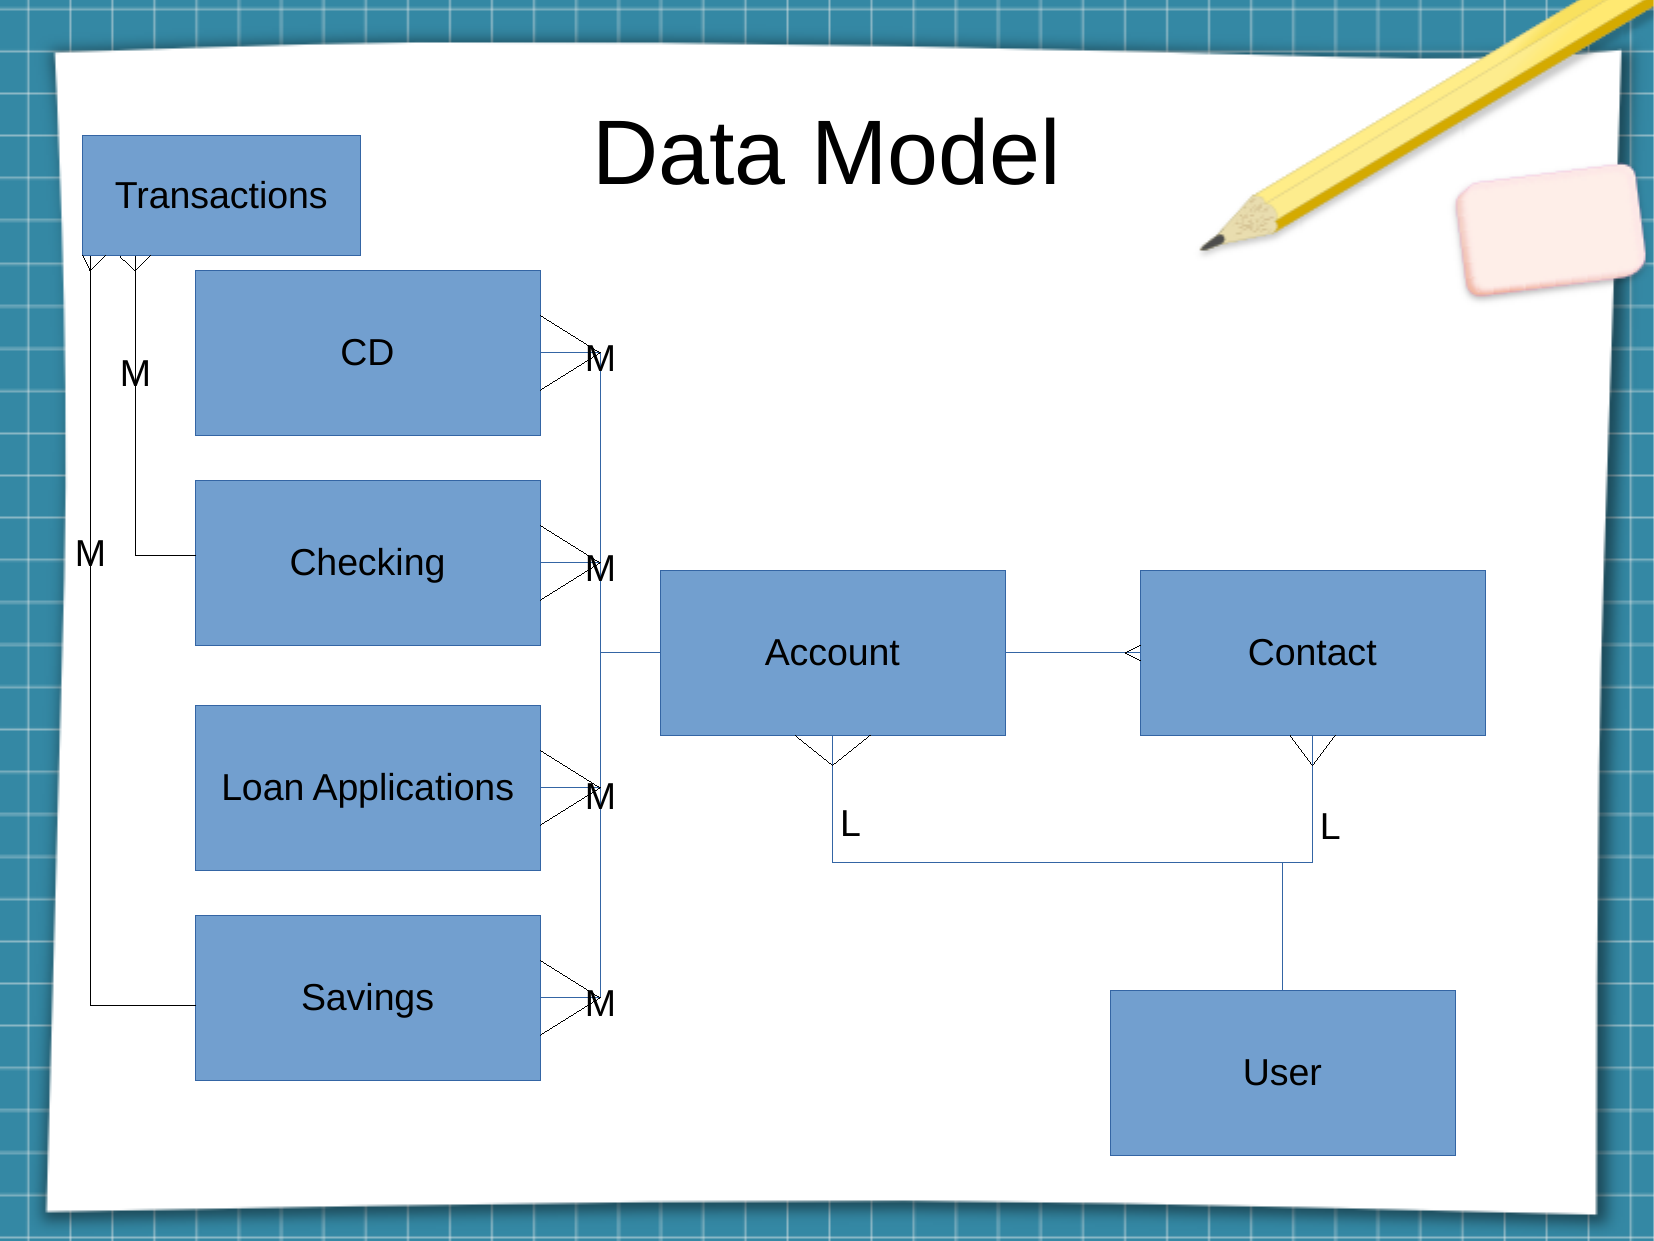

# Data Model
Transactions
CD
M
M
Checking
M
M
Account
Contact
Loan Applications
M
L
L
Savings
M
User